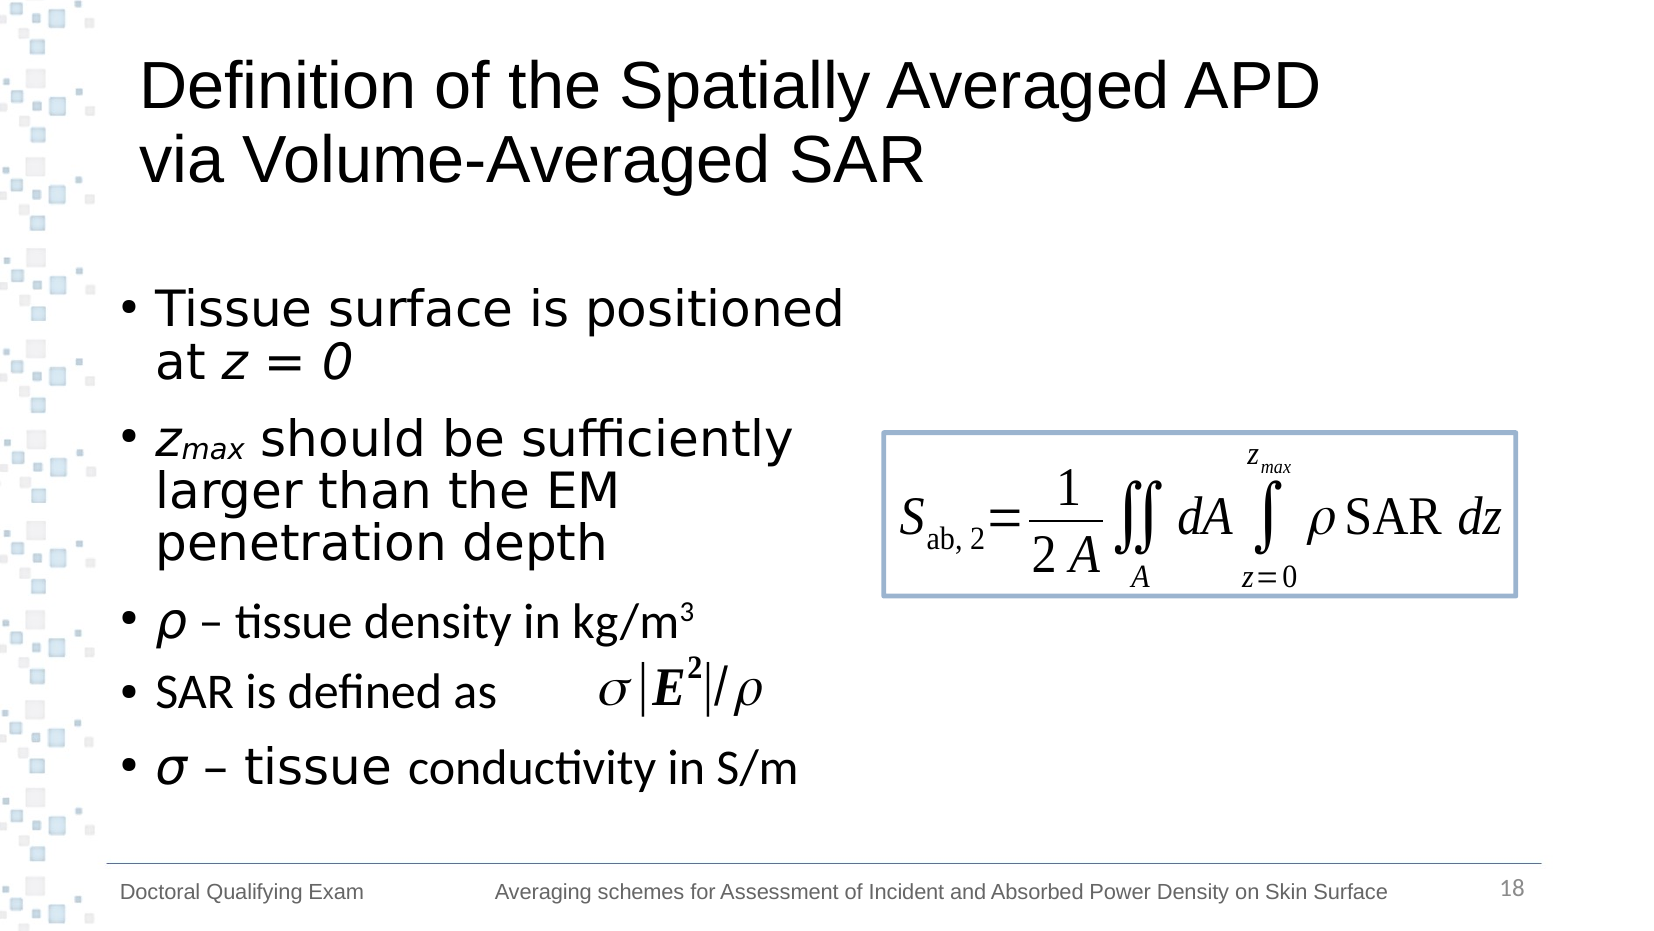

# Definition of the Spatially Averaged APD via Volume-Averaged SAR
Tissue surface is positioned at z = 0
zmax should be sufficiently larger than the EM penetration depth
ρ – tissue density in kg/m3
SAR is defined as
σ – tissue conductivity in S/m
18
Doctoral Qualifying Exam		Averaging schemes for Assessment of Incident and Absorbed Power Density on Skin Surface